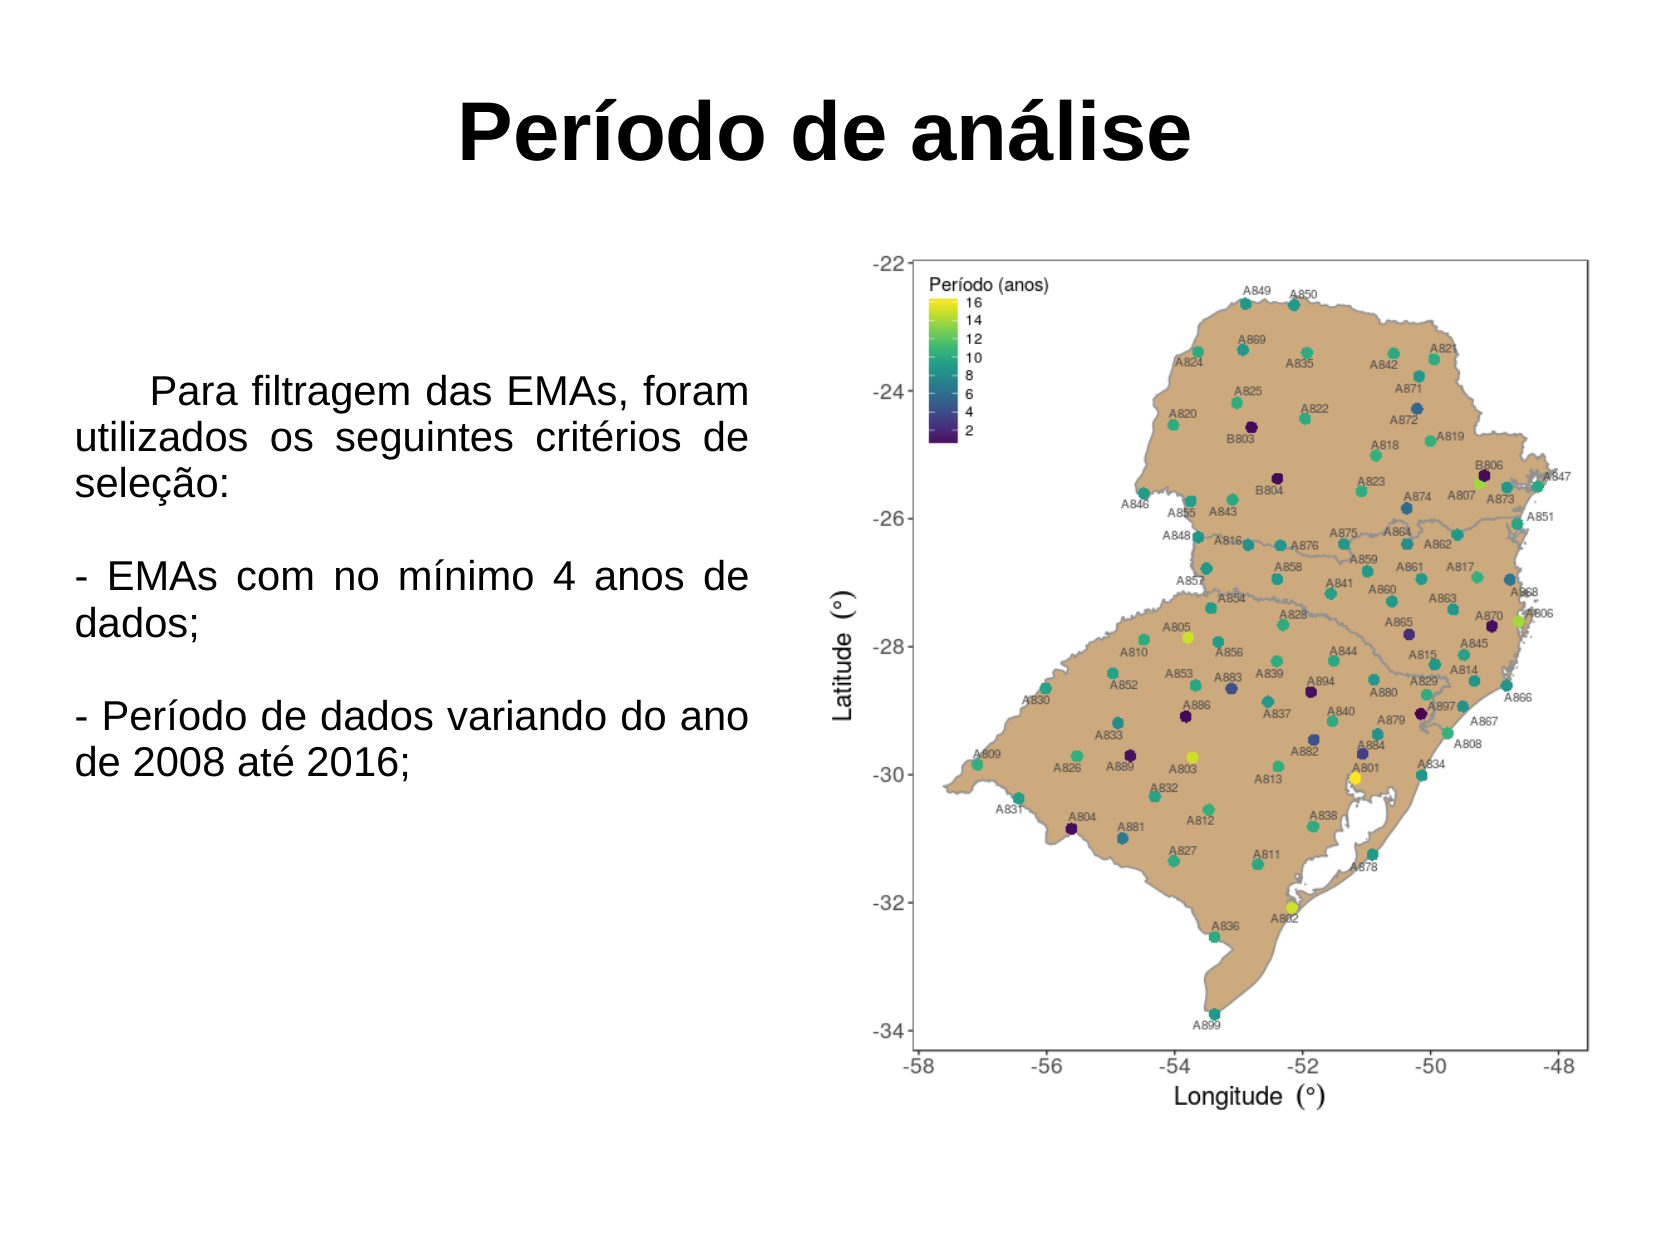

Período de análise
	Para filtragem das EMAs, foram utilizados os seguintes critérios de seleção:
- EMAs com no mínimo 4 anos de dados;
- Período de dados variando do ano de 2008 até 2016;